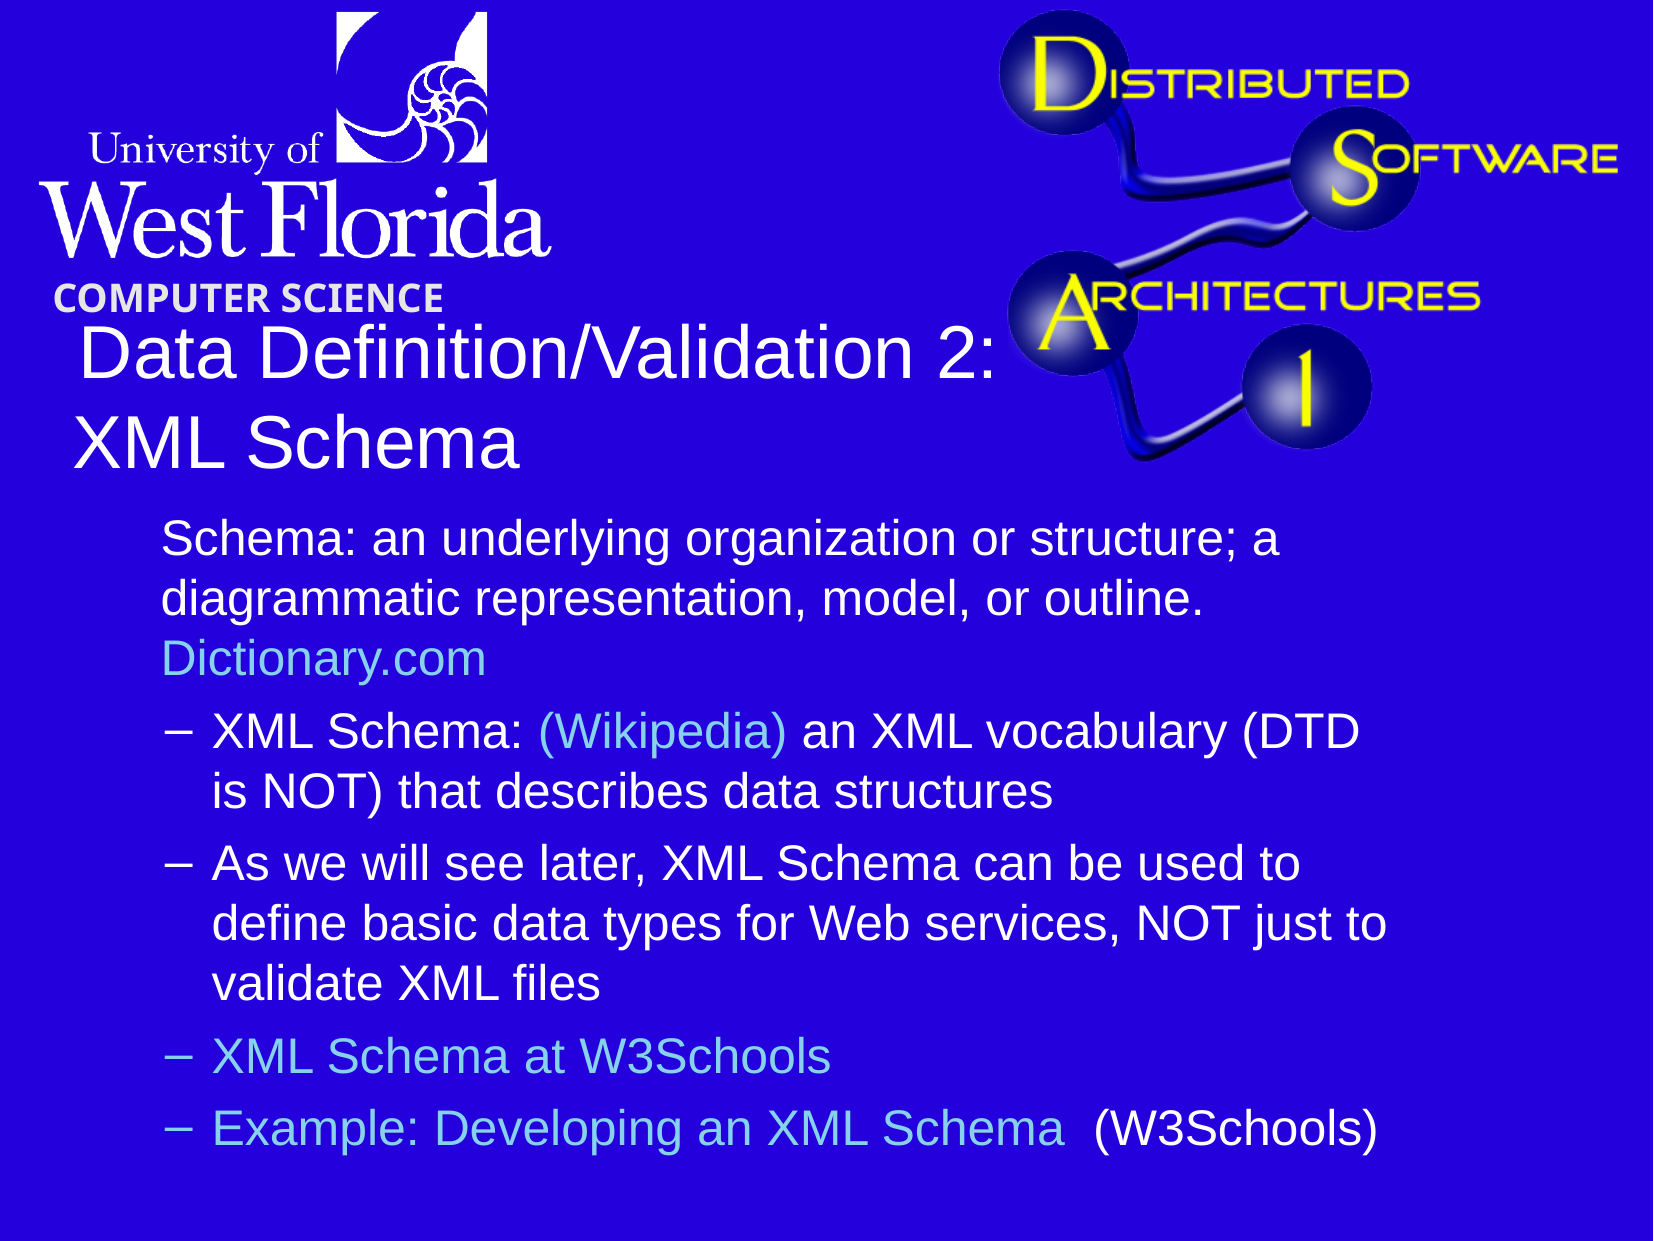

COMPUTER SCIENCE
# Data Definition/Validation 2: XML Schema
Schema: an underlying organization or structure; a diagrammatic representation, model, or outline. Dictionary.com
XML Schema: (Wikipedia) an XML vocabulary (DTD is NOT) that describes data structures
As we will see later, XML Schema can be used to define basic data types for Web services, NOT just to validate XML files
XML Schema at W3Schools
Example: Developing an XML Schema (W3Schools)